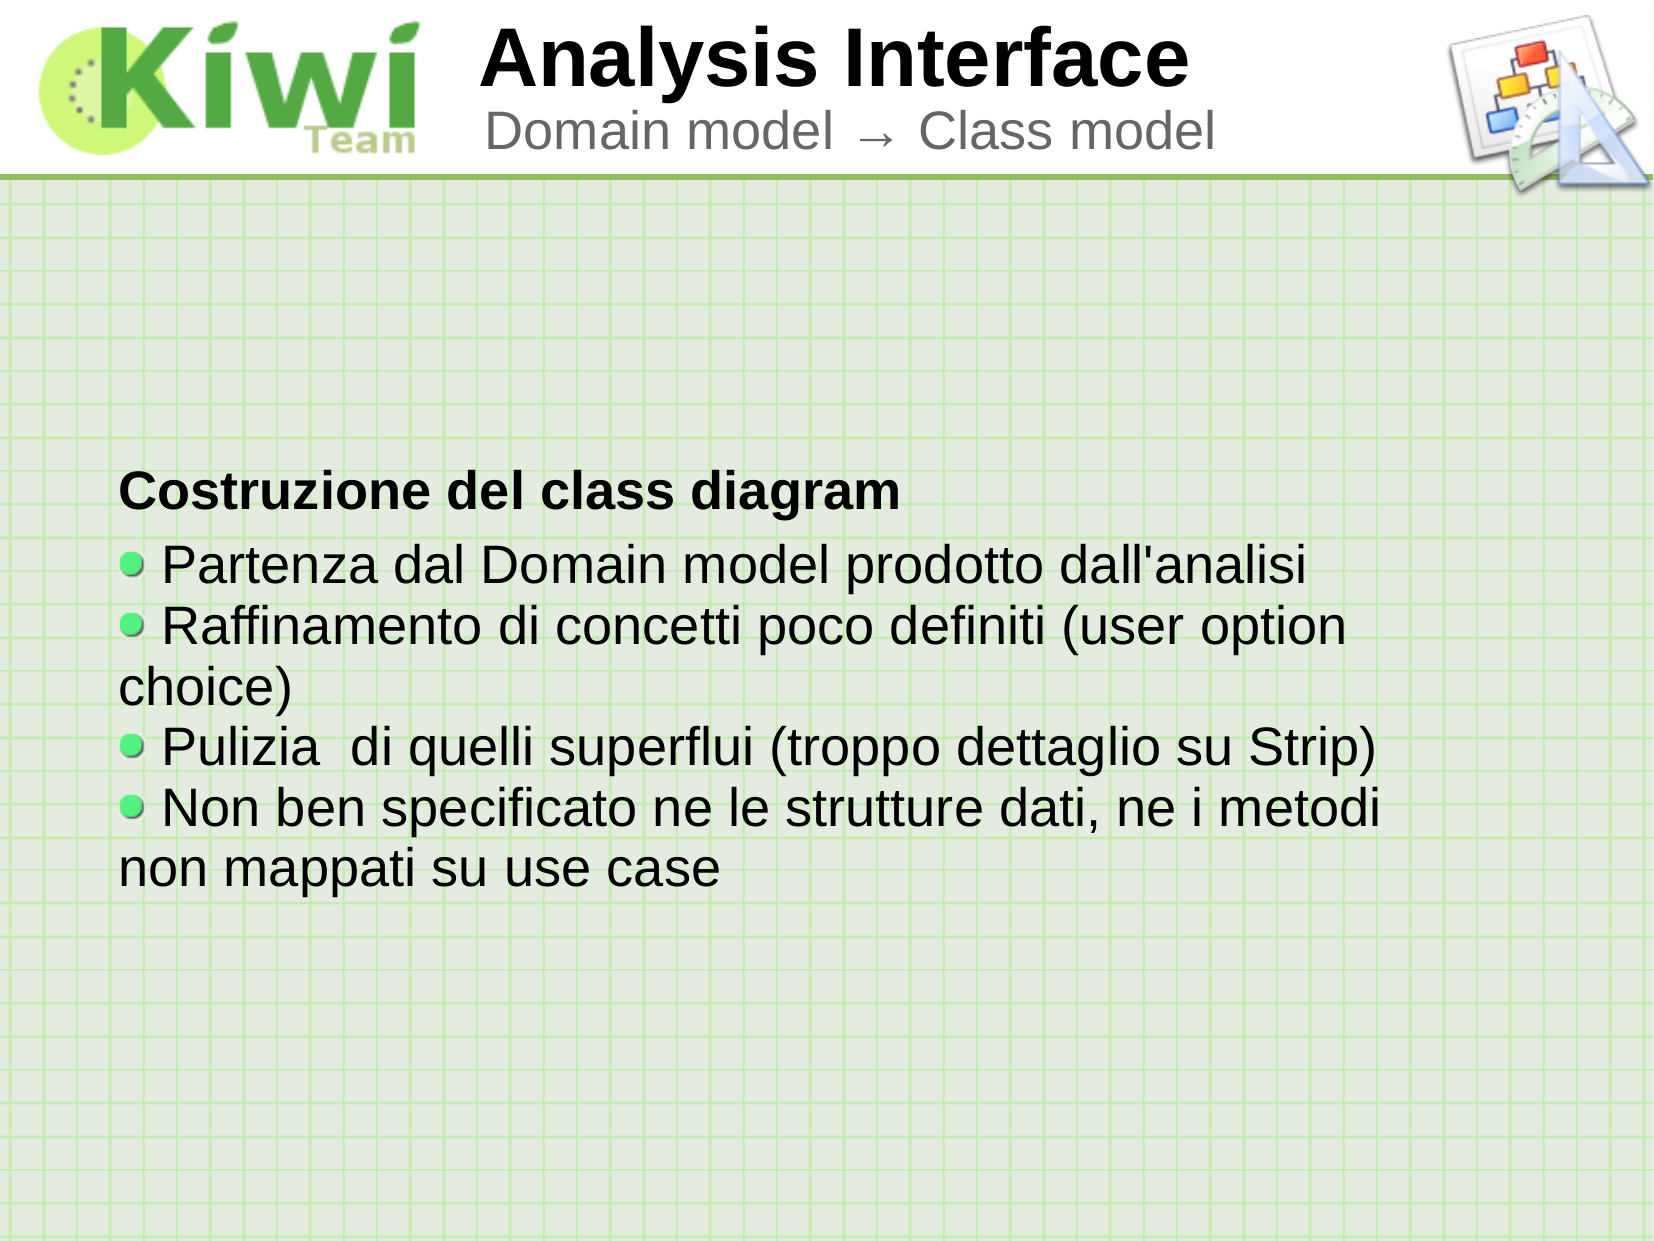

# Analysis Interface
Domain model → Class model
Costruzione del class diagram
 Partenza dal Domain model prodotto dall'analisi
 Raffinamento di concetti poco definiti (user option choice)
 Pulizia di quelli superflui (troppo dettaglio su Strip)
 Non ben specificato ne le strutture dati, ne i metodi non mappati su use case